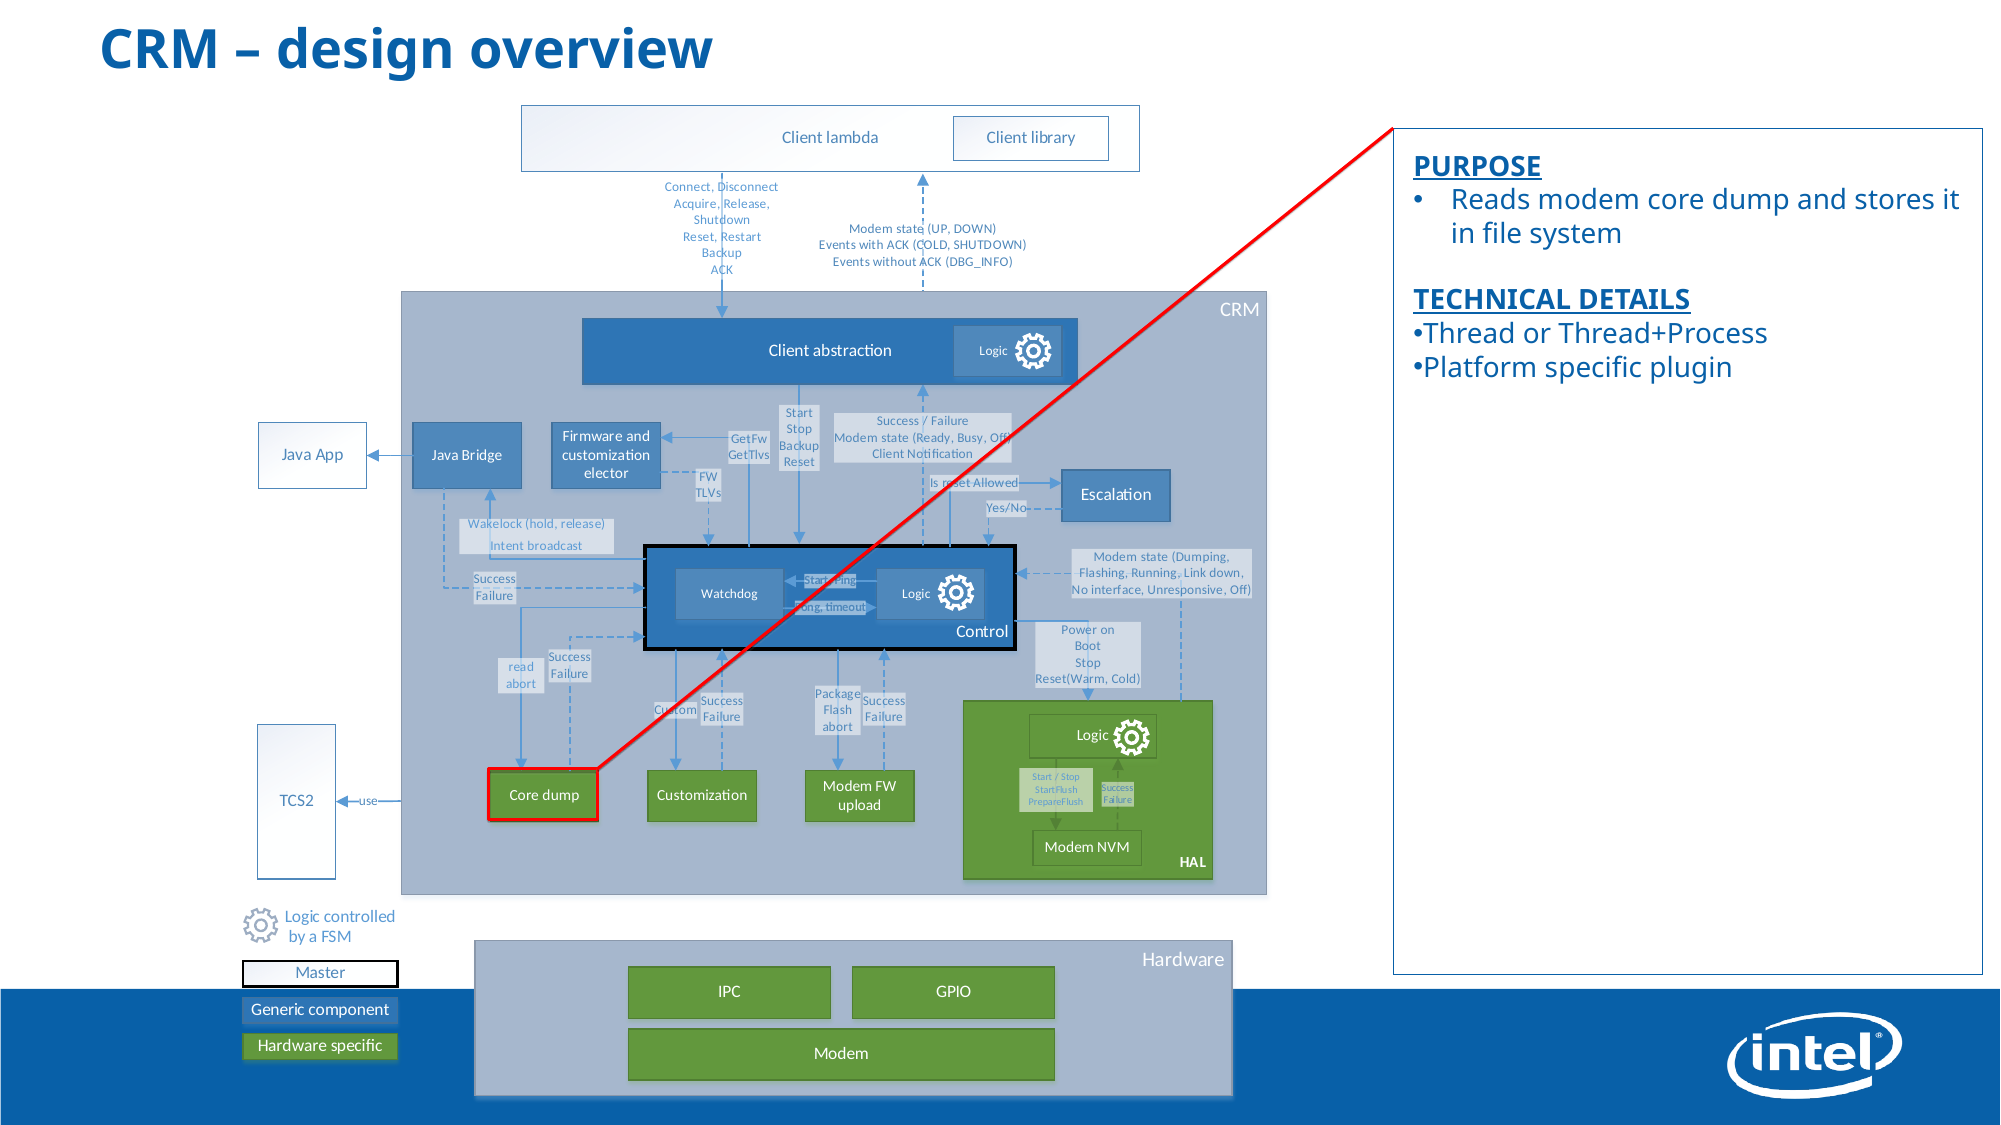

# CRM – design overview
PURPOSE
Reads modem core dump and stores it in file system
TECHNICAL DETAILS
Thread or Thread+Process
Platform specific plugin